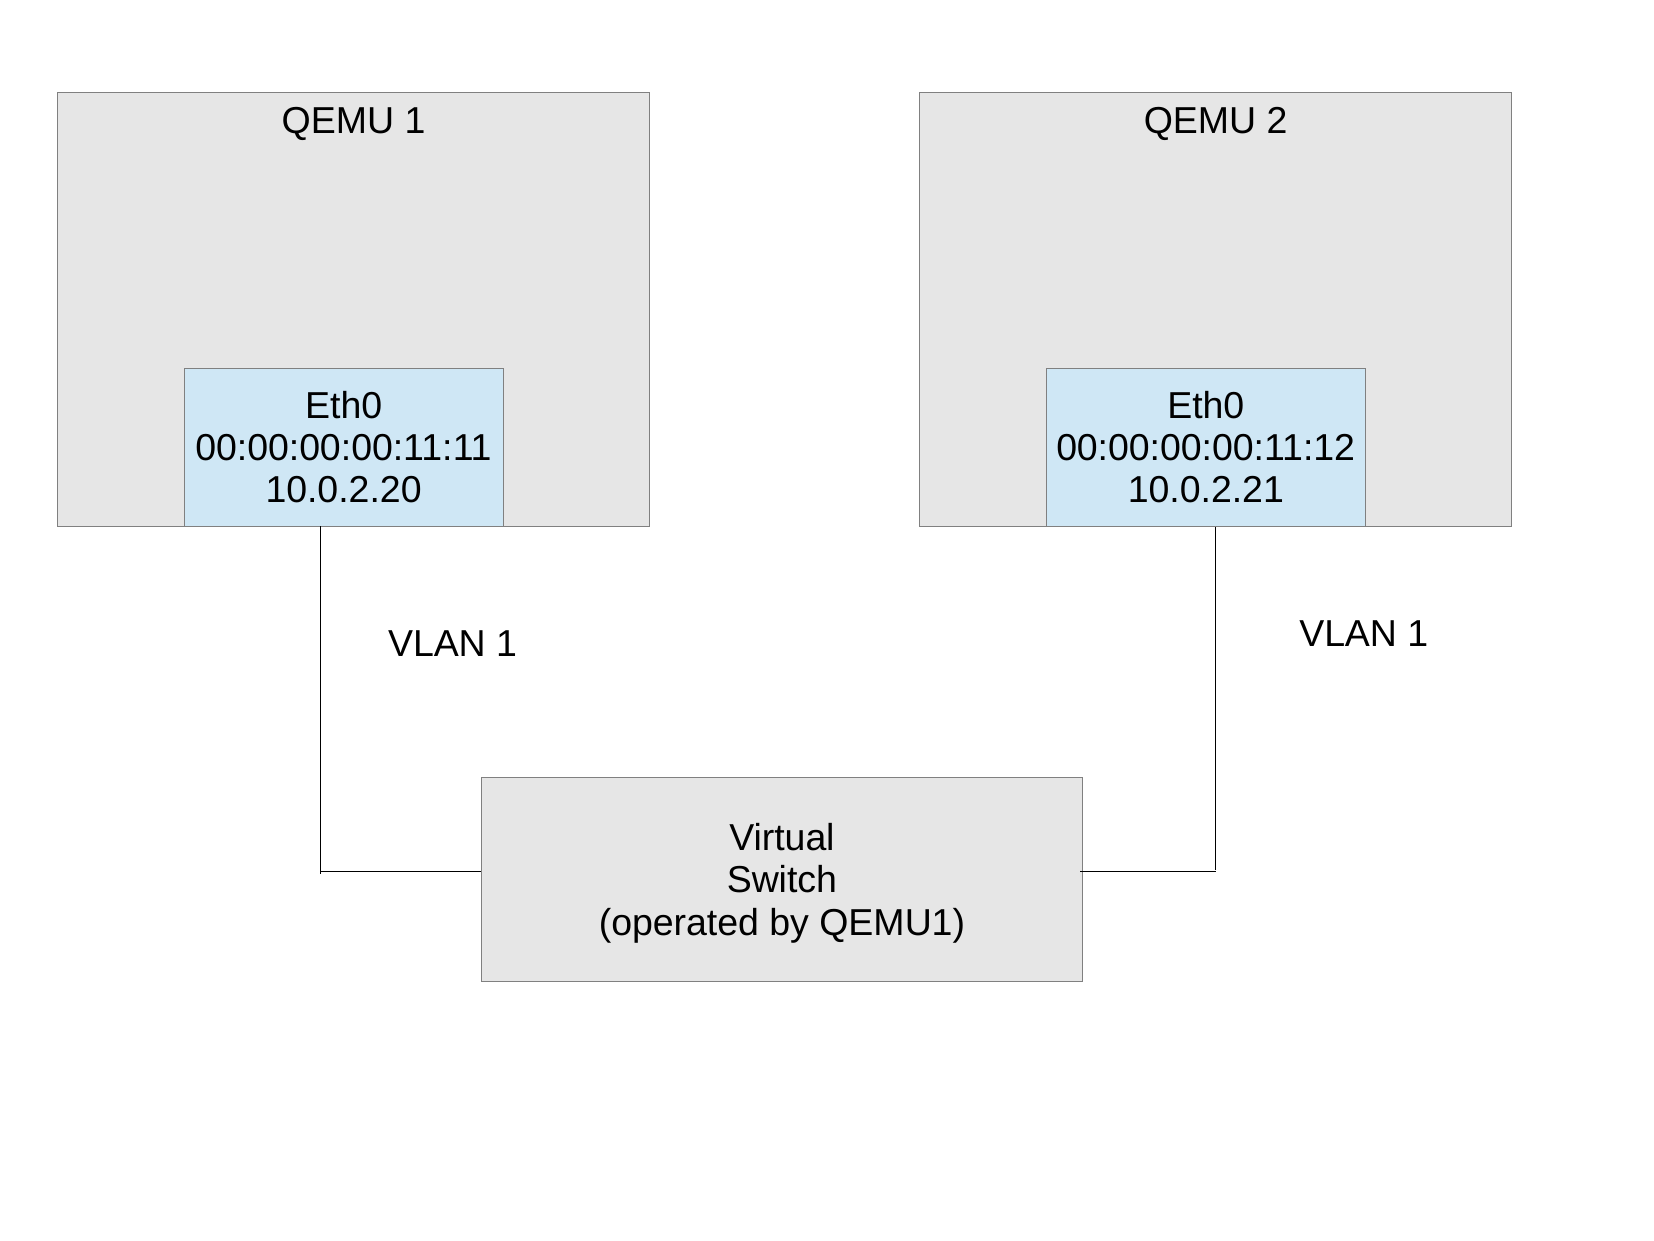

QEMU 1
QEMU 2
Eth0
00:00:00:00:11:11
10.0.2.20
Eth0
00:00:00:00:11:12
10.0.2.21
VLAN 1
VLAN 1
Virtual
Switch
(operated by QEMU1)